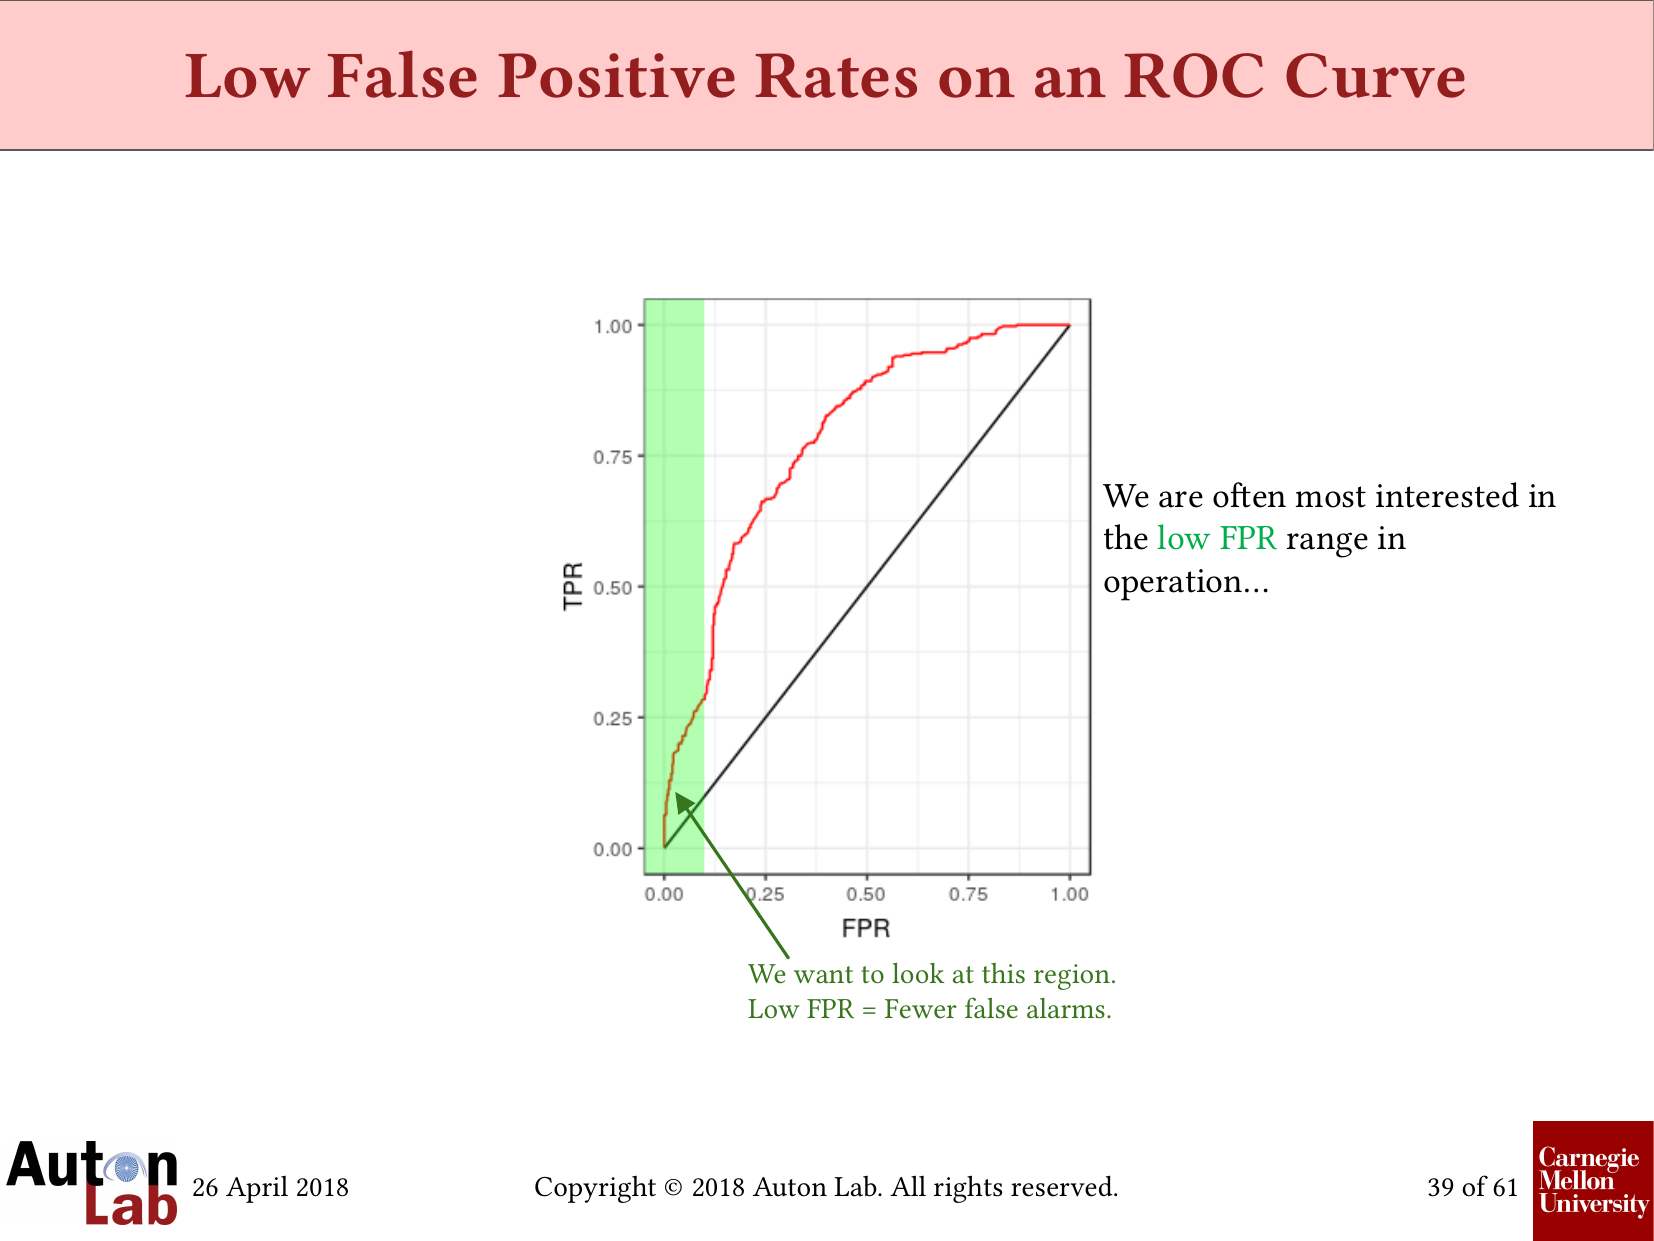

# Low False Positive Rates on an ROC Curve
We are often most interested in the low FPR range in operation...
We want to look at this region.
Low FPR = Fewer false alarms.
26 April 2018
39